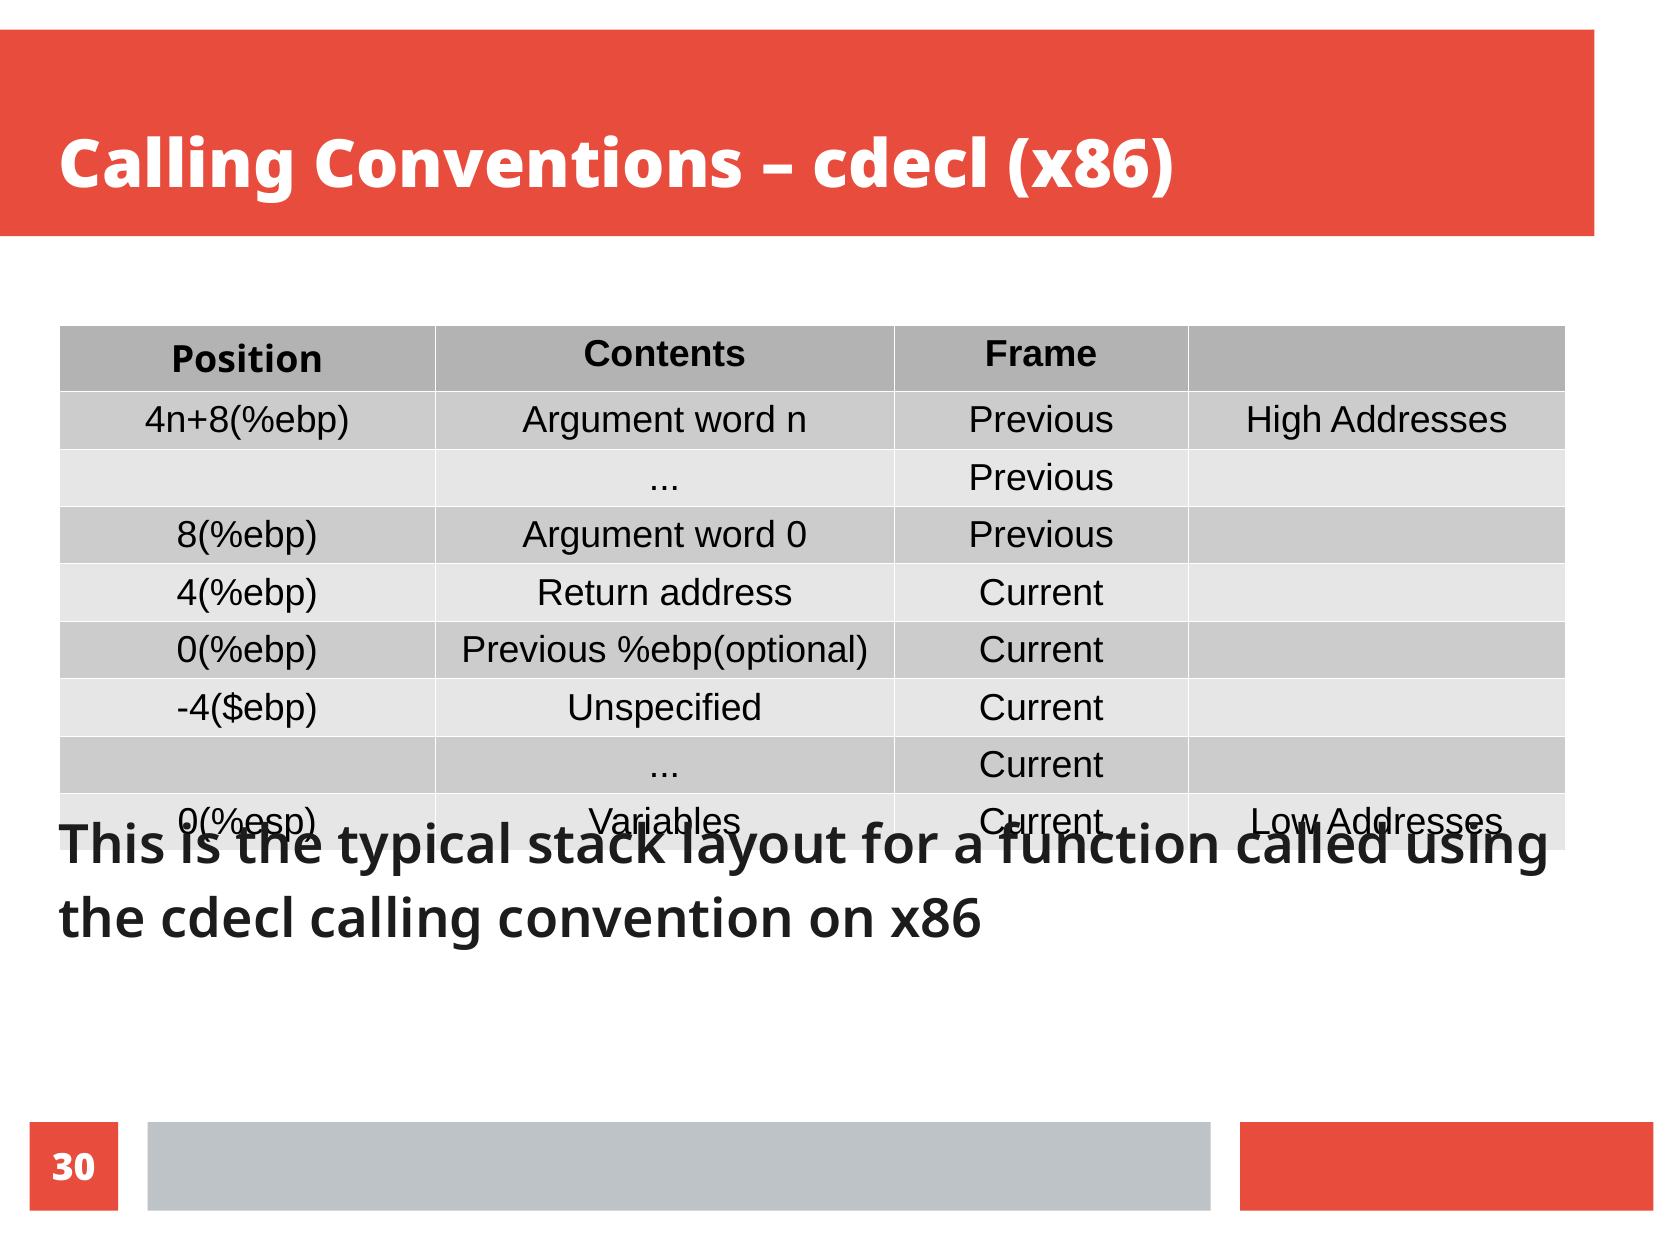

# Calling Conventions – cdecl (x86)
| Position | Contents | Frame | |
| --- | --- | --- | --- |
| 4n+8(%ebp) | Argument word n | Previous | High Addresses |
| | ... | Previous | |
| 8(%ebp) | Argument word 0 | Previous | |
| 4(%ebp) | Return address | Current | |
| 0(%ebp) | Previous %ebp(optional) | Current | |
| -4($ebp) | Unspecified | Current | |
| | ... | Current | |
| 0(%esp) | Variables | Current | Low Addresses |
This is the typical stack layout for a function called using the cdecl calling convention on x86
30